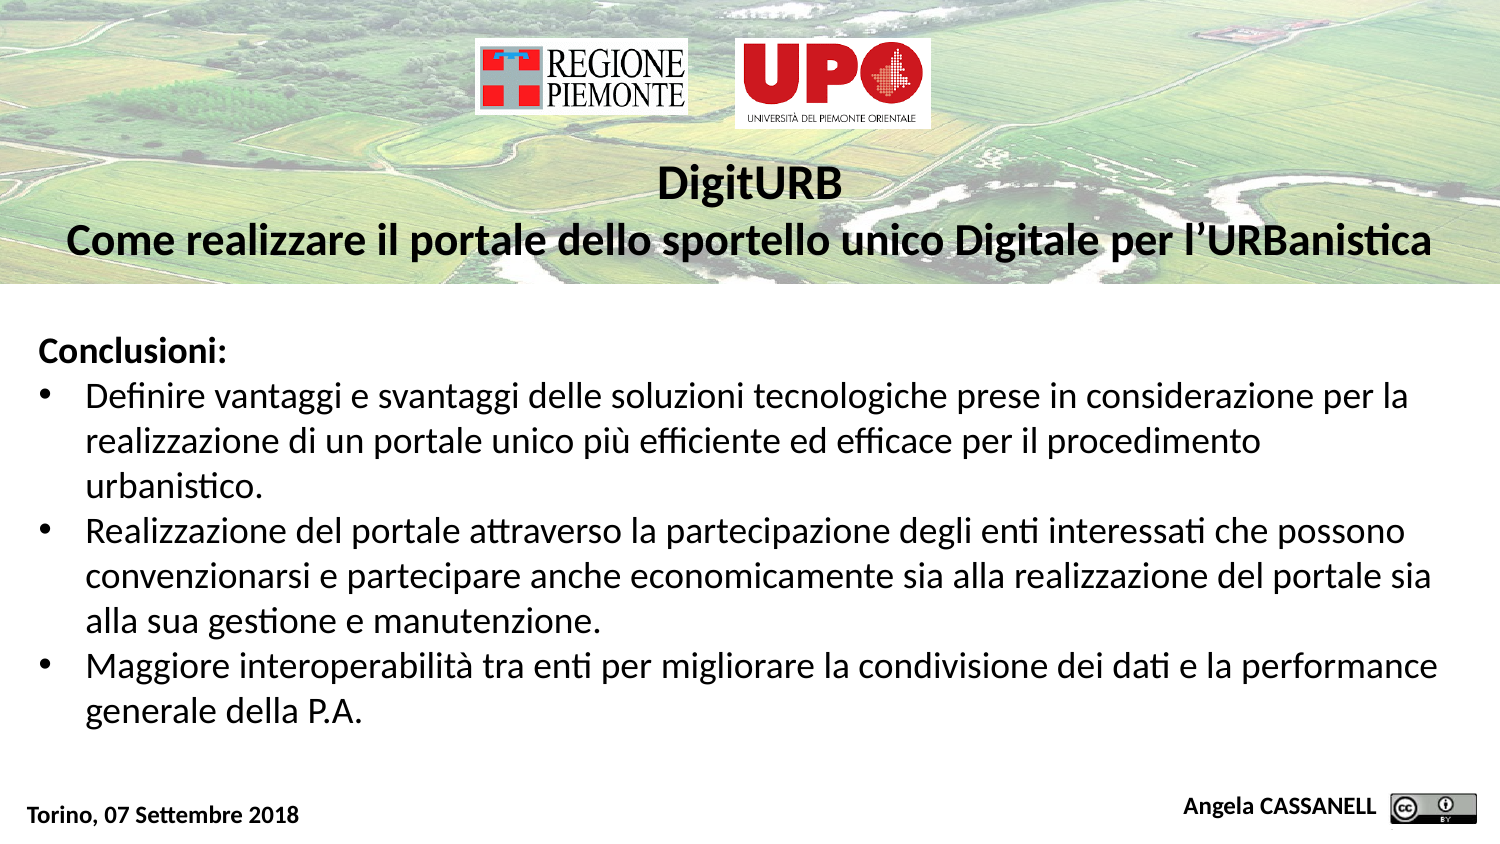

DigitURB
Come realizzare il portale dello sportello unico Digitale per l’URBanistica
Conclusioni:
Definire vantaggi e svantaggi delle soluzioni tecnologiche prese in considerazione per la realizzazione di un portale unico più efficiente ed efficace per il procedimento urbanistico.
Realizzazione del portale attraverso la partecipazione degli enti interessati che possono convenzionarsi e partecipare anche economicamente sia alla realizzazione del portale sia alla sua gestione e manutenzione.
Maggiore interoperabilità tra enti per migliorare la condivisione dei dati e la performance generale della P.A.
Angela CASSANELLI
Torino, 07 Settembre 2018